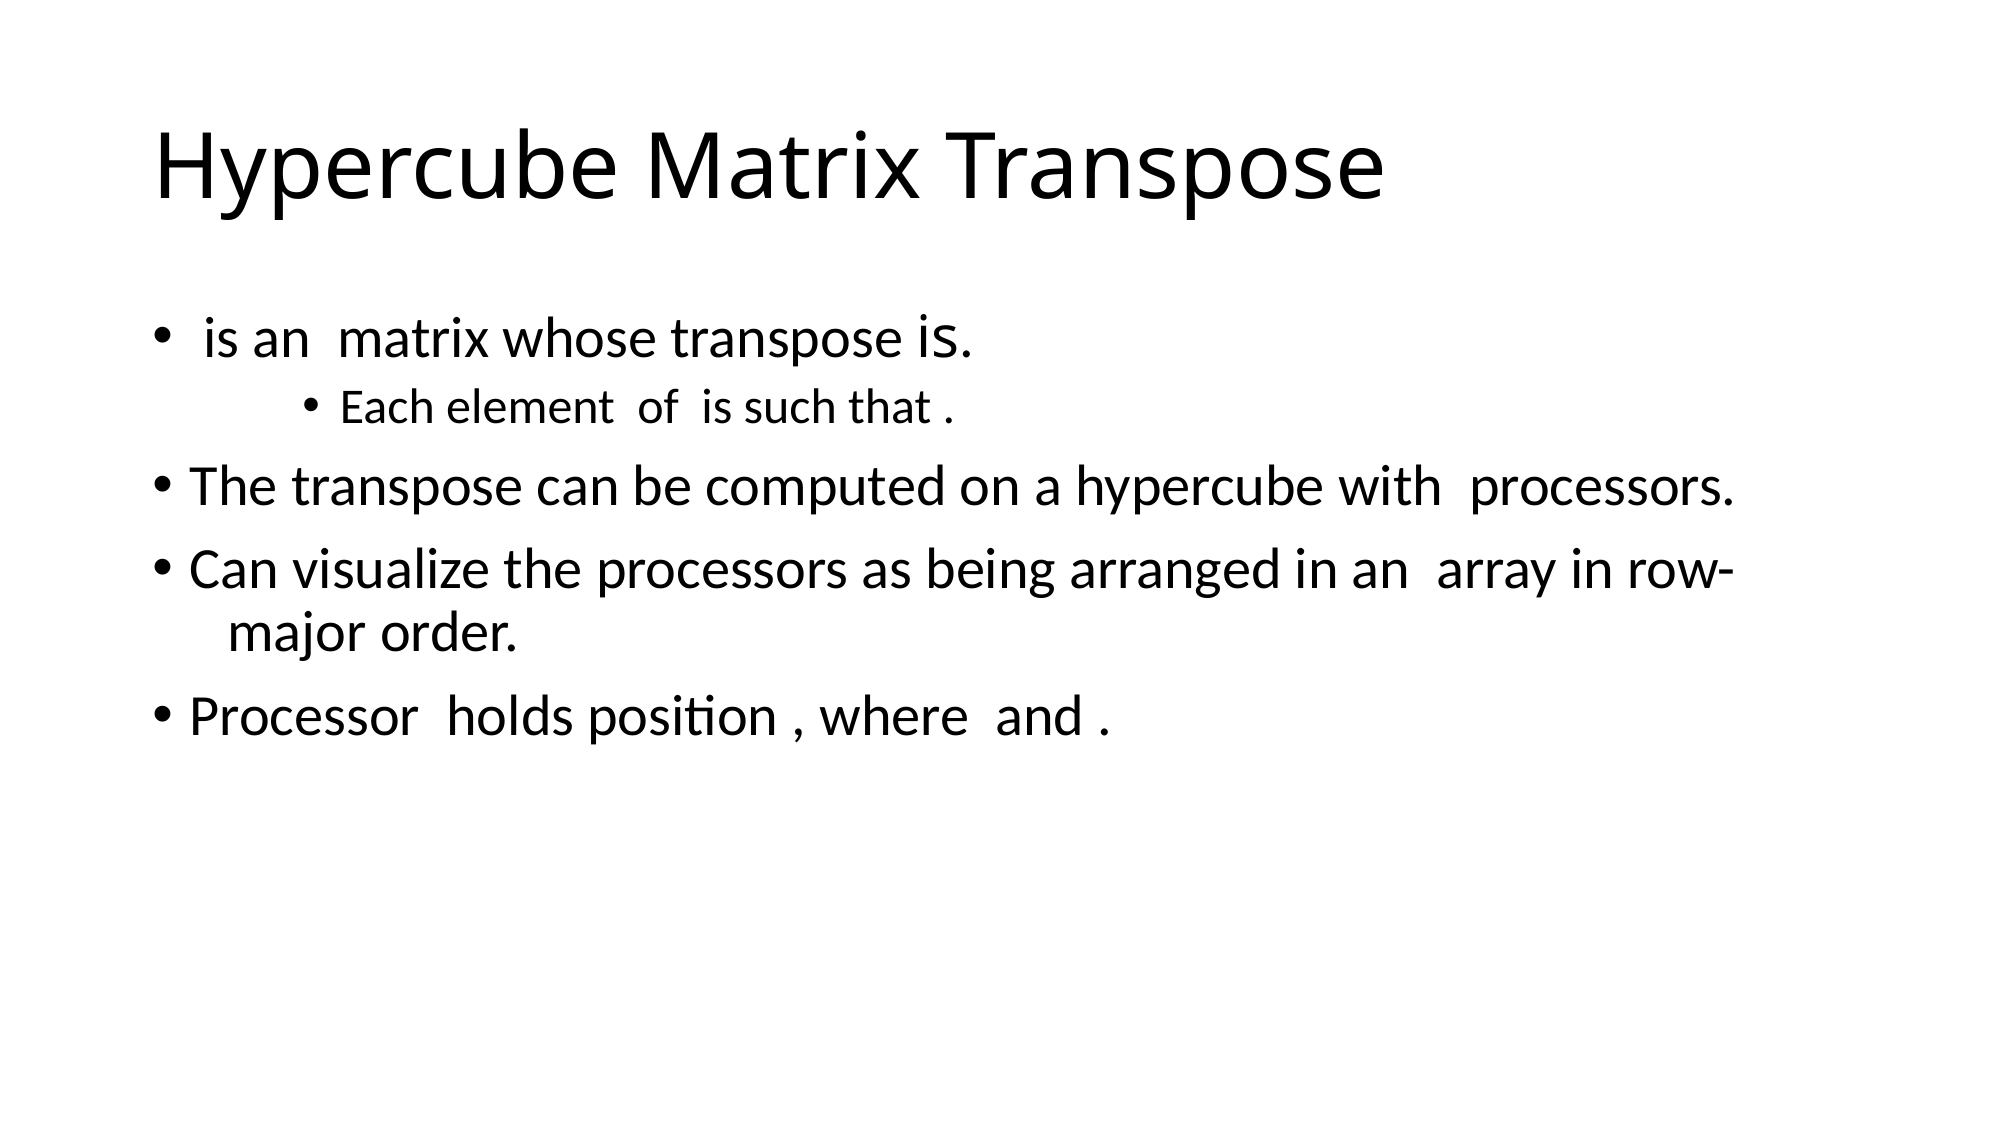

# Hypercube Matrix Transpose
 is an matrix whose transpose is.
Each element of is such that .
The transpose can be computed on a hypercube with processors.
Can visualize the processors as being arranged in an array in row-major order.
Processor holds position , where and .